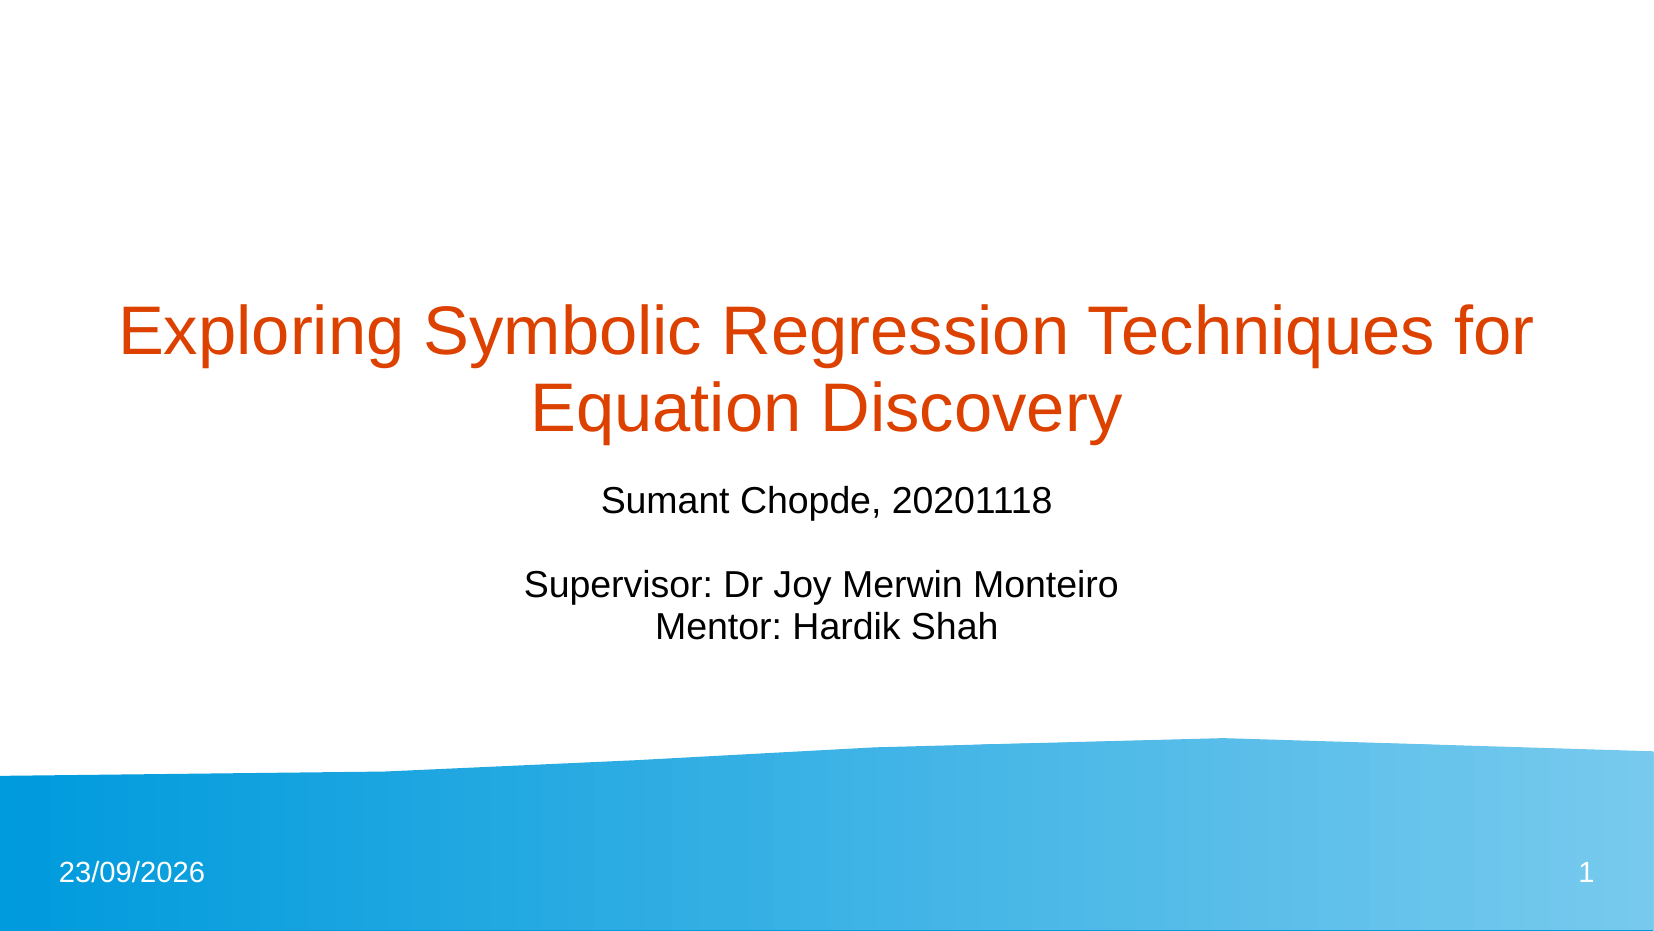

# Exploring Symbolic Regression Techniques for Equation Discovery
Sumant Chopde, 20201118
Supervisor: Dr Joy Merwin Monteiro
Mentor: Hardik Shah